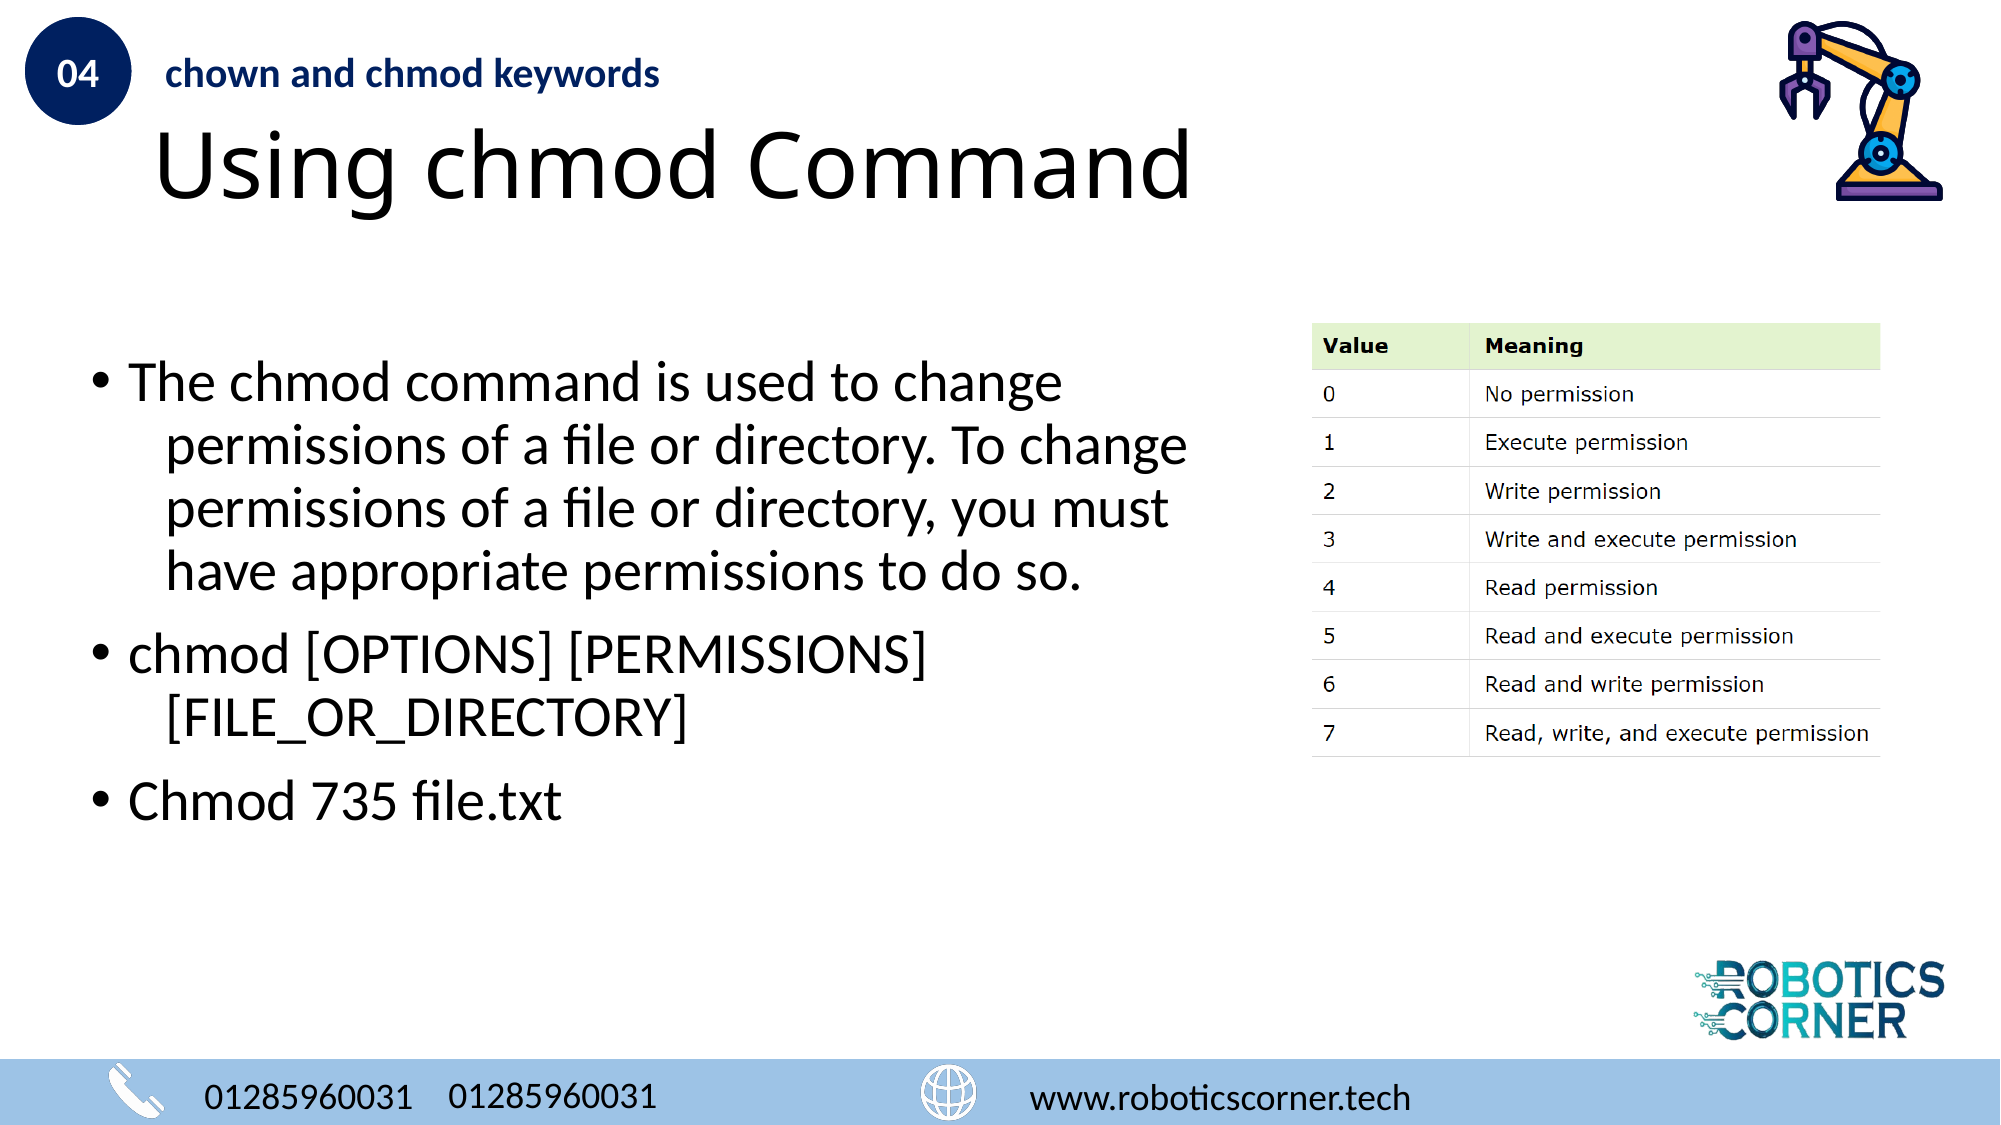

04
chown and chmod keywords
# Using chmod Command
The chmod command is used to change permissions of a file or directory. To change permissions of a file or directory, you must have appropriate permissions to do so.
chmod [OPTIONS] [PERMISSIONS] [FILE_OR_DIRECTORY]
Chmod 735 file.txt